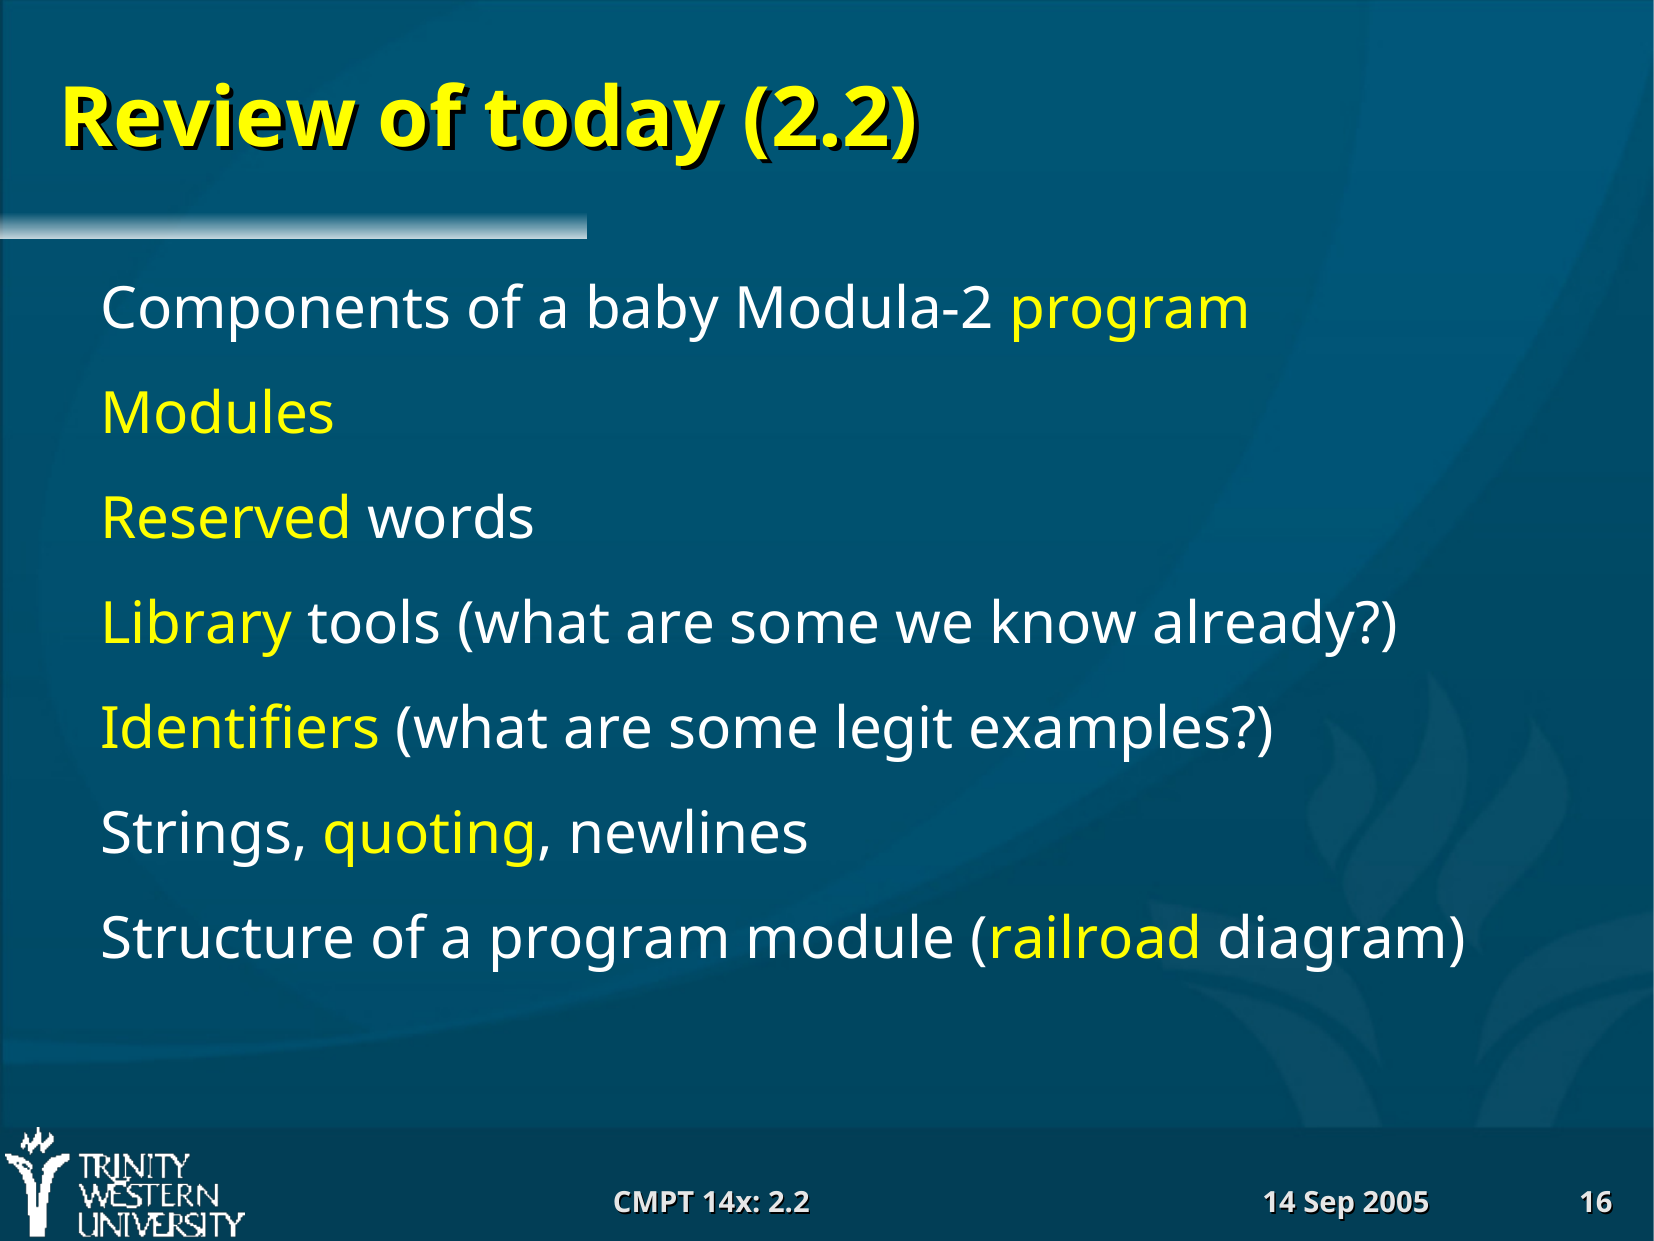

# Review of today (2.2)
Components of a baby Modula-2 program
Modules
Reserved words
Library tools (what are some we know already?)
Identifiers (what are some legit examples?)
Strings, quoting, newlines
Structure of a program module (railroad diagram)
CMPT 14x: 2.2
14 Sep 2005
16